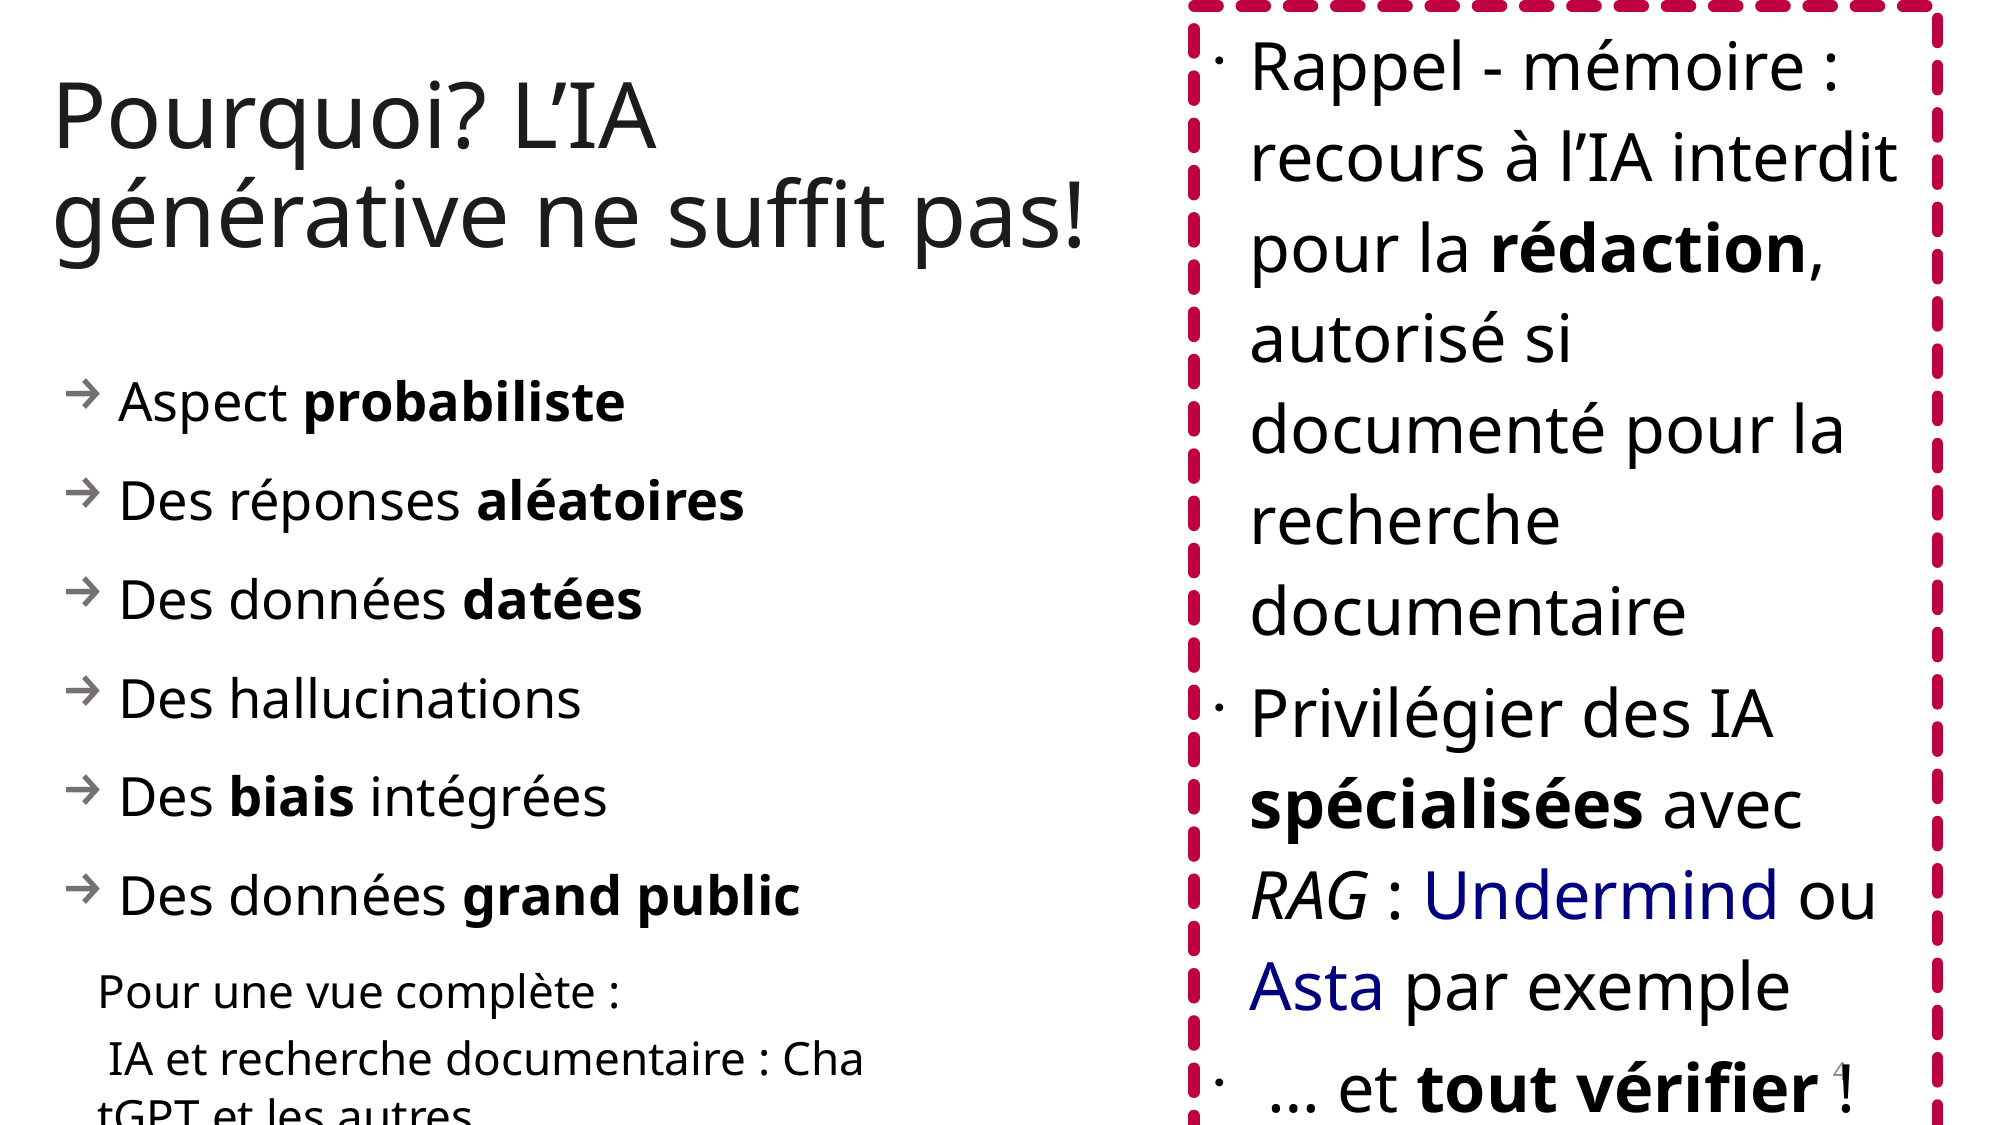

Rappel - mémoire : recours à l’IA interdit pour la rédaction, autorisé si documenté pour la recherche documentaire
Privilégier des IA spécialisées avec RAG : Undermind ou Asta par exemple
 … et tout vérifier !
# Pourquoi? L’IA générative ne suffit pas!
 Aspect probabiliste
 Des réponses aléatoires
 Des données datées
 Des hallucinations
 Des biais intégrées
 Des données grand public
Pour une vue complète : IA et recherche documentaire : ChatGPT et les autres
4